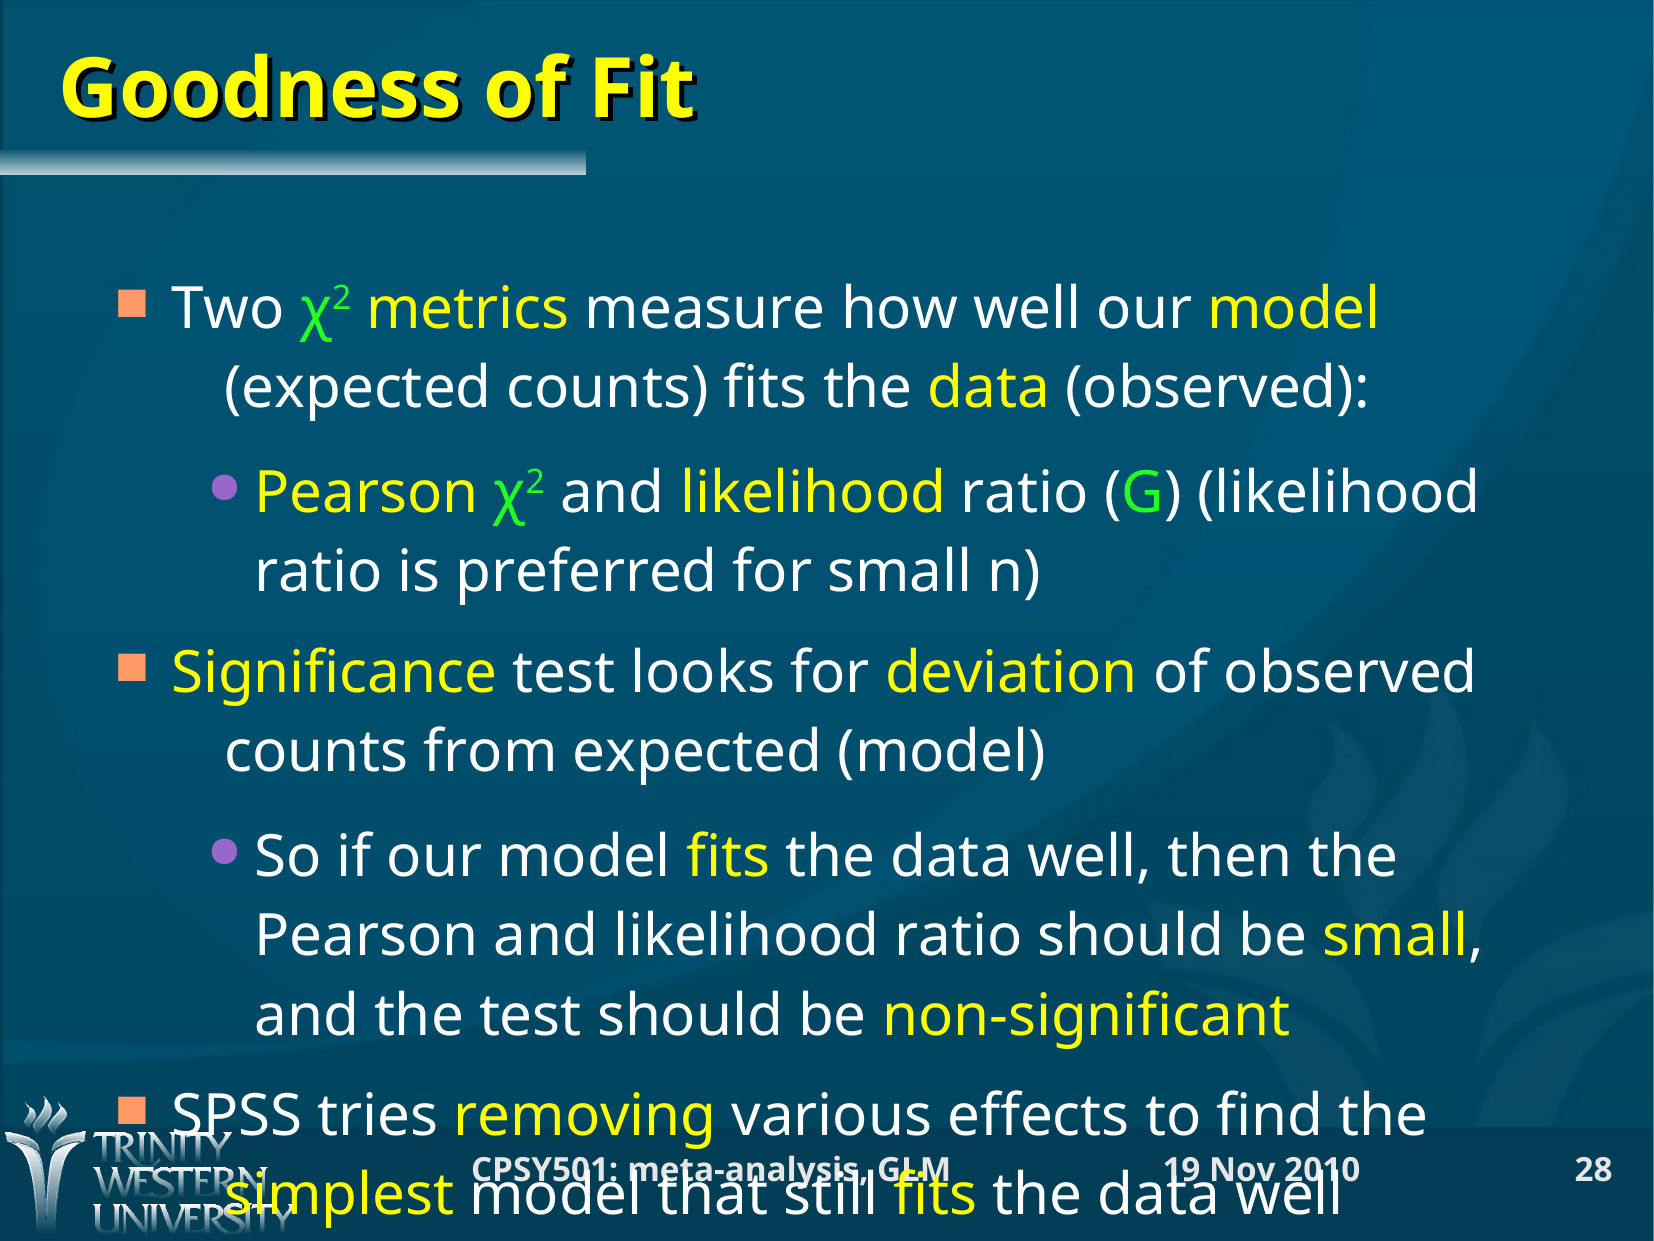

# Goodness of Fit
Two χ2 metrics measure how well our model (expected counts) fits the data (observed):
Pearson χ2 and likelihood ratio (G) (likelihood ratio is preferred for small n)
Significance test looks for deviation of observed counts from expected (model)
So if our model fits the data well, then the Pearson and likelihood ratio should be small, and the test should be non-significant
SPSS tries removing various effects to find the simplest model that still fits the data well
CPSY501: meta-analysis, GLM
19 Nov 2010
28